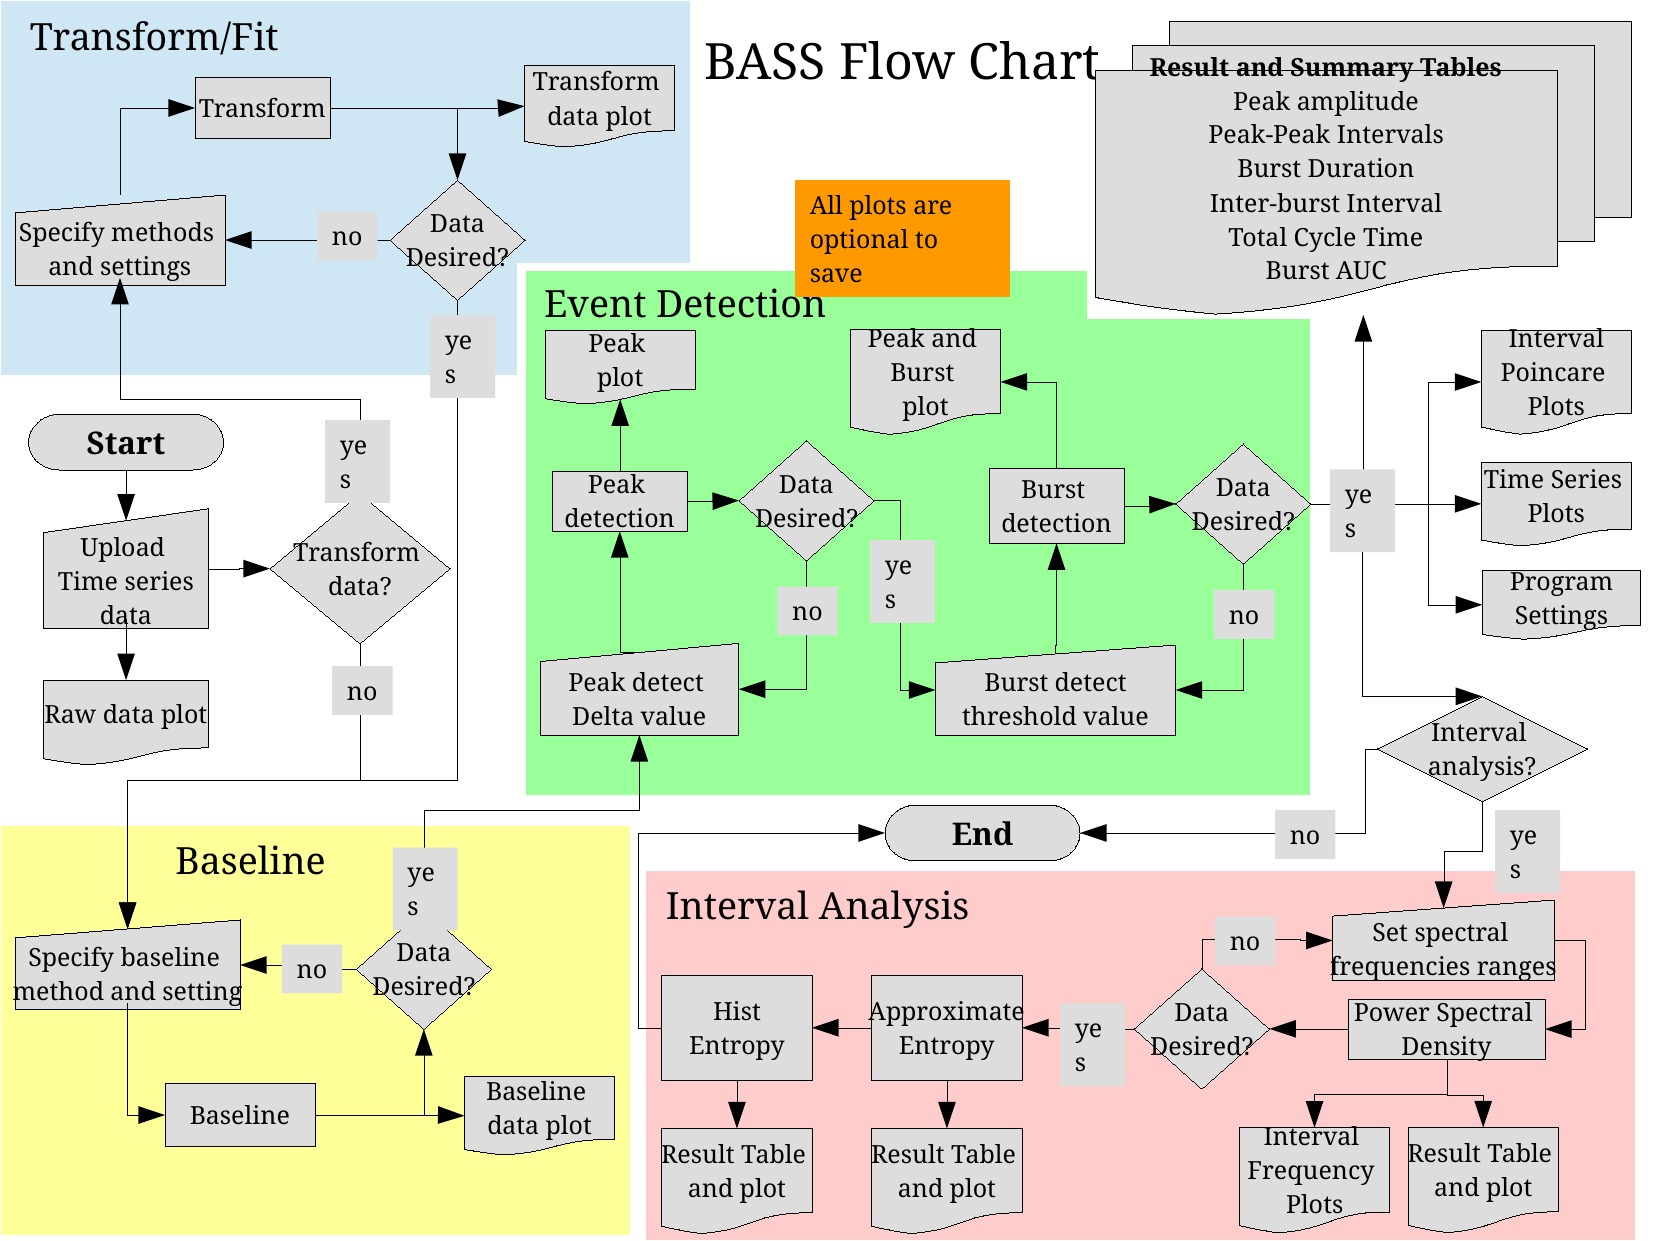

Transform/Fit
BASS Flow Chart
Result and Summary Tables
Peak amplitude
Peak-Peak Intervals
Burst Duration
Inter-burst Interval
Total Cycle Time
Burst AUC
Transform
data plot
Transform
Data
Desired?
All plots are optional to save
Specify methods
and settings
no
Event Detection
yes
Peak and
Burst
plot
Peak
plot
Interval
Poincare
Plots
Start
yes
Data
Desired?
Data
Desired?
Time Series
Plots
Burst
detection
yes
Peak
detection
Transform
data?
Upload
Time series
data
yes
Program
Settings
no
no
Peak detect
Delta value
 Burst detect
threshold value
no
Raw data plot
Interval
analysis?
End
no
yes
Baseline
yes
Interval Analysis
Set spectral
frequencies ranges
Data
Desired?
no
Specify baseline
method and setting
no
Data
Desired?
Hist
Entropy
Approximate
Entropy
Power Spectral
Density
yes
Baseline
data plot
Baseline
Result Table
and plot
Interval
Frequency
Plots
Result Table
and plot
Result Table
and plot